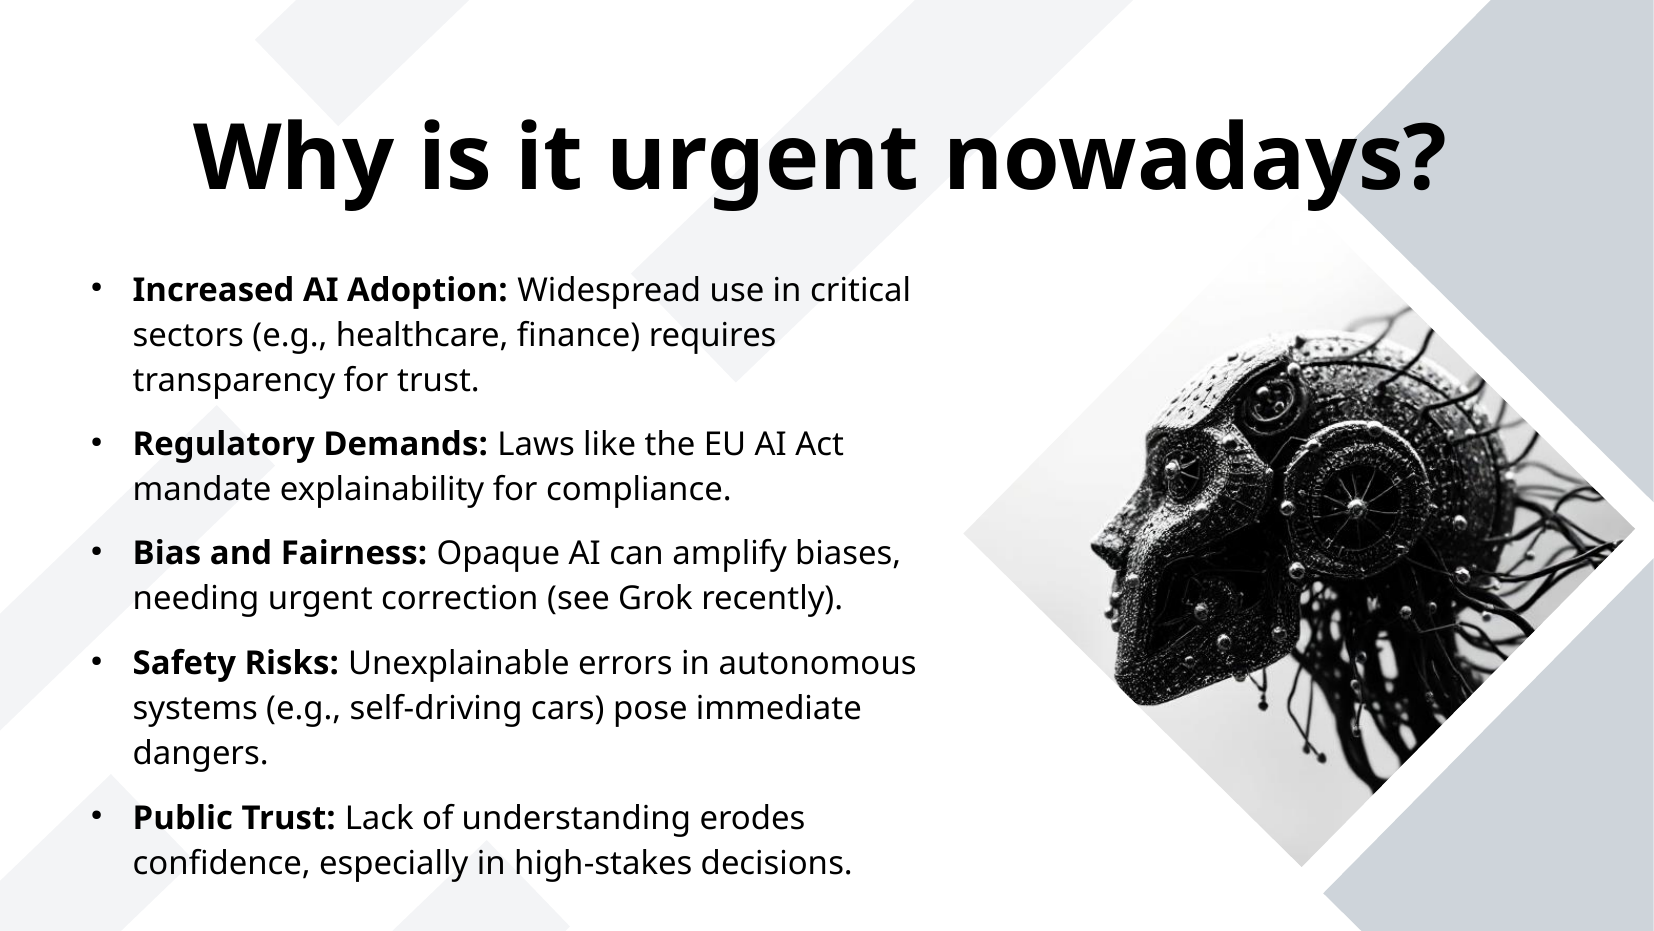

# Why is it urgent nowadays?
Increased AI Adoption: Widespread use in critical sectors (e.g., healthcare, finance) requires transparency for trust.
Regulatory Demands: Laws like the EU AI Act mandate explainability for compliance.
Bias and Fairness: Opaque AI can amplify biases, needing urgent correction (see Grok recently).
Safety Risks: Unexplainable errors in autonomous systems (e.g., self-driving cars) pose immediate dangers.
Public Trust: Lack of understanding erodes confidence, especially in high-stakes decisions.